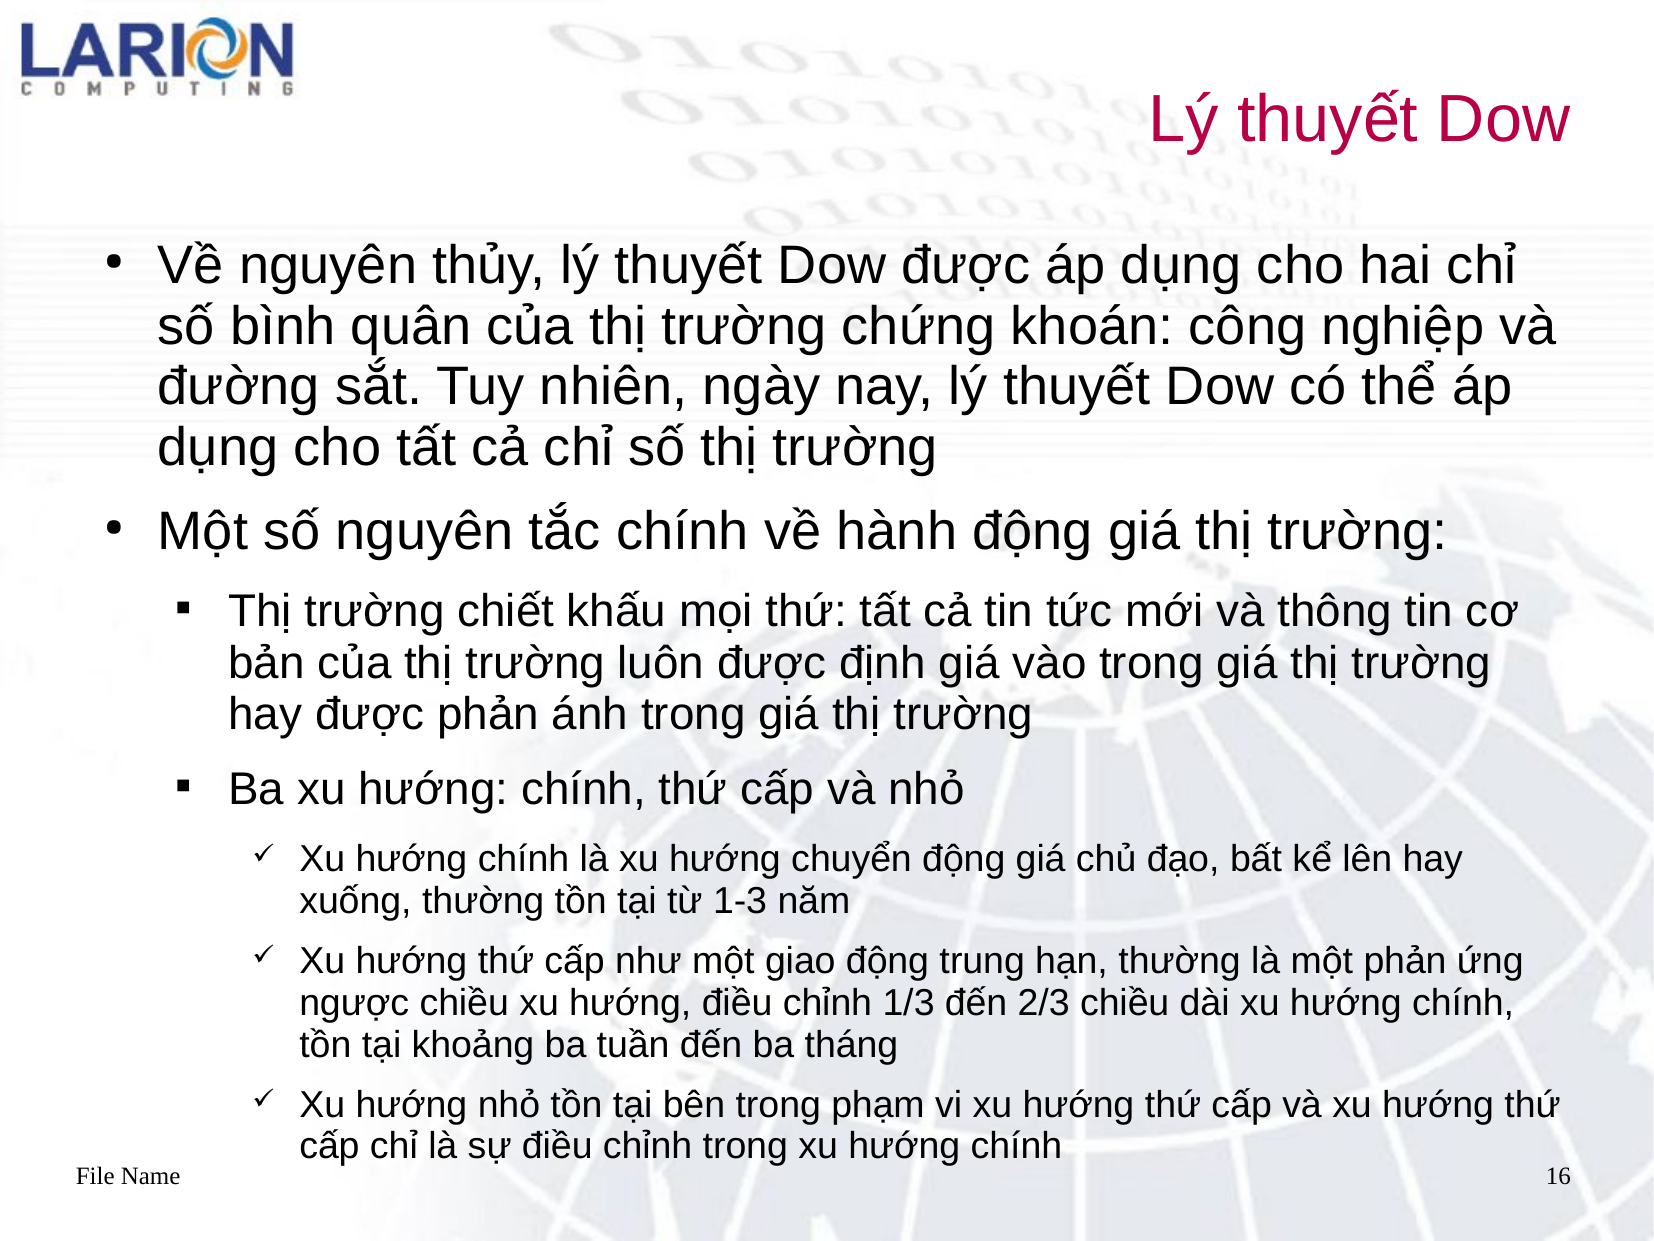

# Lý thuyết Dow
Về nguyên thủy, lý thuyết Dow được áp dụng cho hai chỉ số bình quân của thị trường chứng khoán: công nghiệp và đường sắt. Tuy nhiên, ngày nay, lý thuyết Dow có thể áp dụng cho tất cả chỉ số thị trường
Một số nguyên tắc chính về hành động giá thị trường:
Thị trường chiết khấu mọi thứ: tất cả tin tức mới và thông tin cơ bản của thị trường luôn được định giá vào trong giá thị trường hay được phản ánh trong giá thị trường
Ba xu hướng: chính, thứ cấp và nhỏ
Xu hướng chính là xu hướng chuyển động giá chủ đạo, bất kể lên hay xuống, thường tồn tại từ 1-3 năm
Xu hướng thứ cấp như một giao động trung hạn, thường là một phản ứng ngược chiều xu hướng, điều chỉnh 1/3 đến 2/3 chiều dài xu hướng chính, tồn tại khoảng ba tuần đến ba tháng
Xu hướng nhỏ tồn tại bên trong phạm vi xu hướng thứ cấp và xu hướng thứ cấp chỉ là sự điều chỉnh trong xu hướng chính
File Name
16